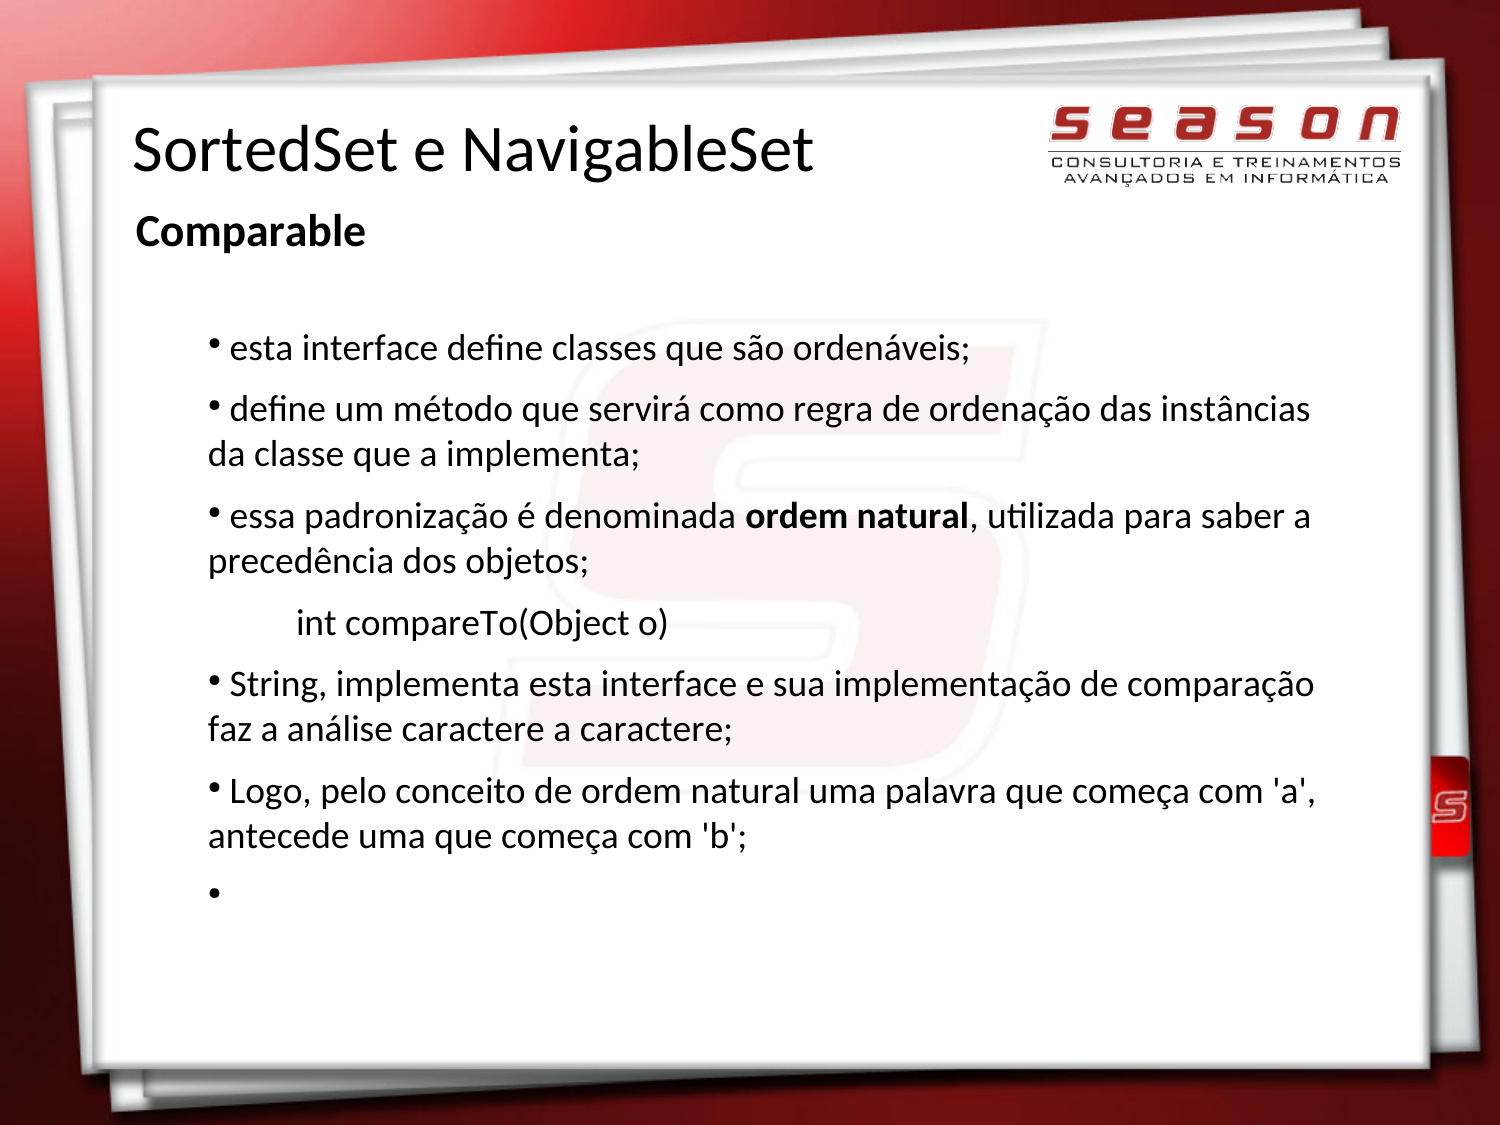

# SortedSet e NavigableSet
Comparable
 esta interface define classes que são ordenáveis;
 define um método que servirá como regra de ordenação das instâncias da classe que a implementa;
 essa padronização é denominada ordem natural, utilizada para saber a precedência dos objetos;
int compareTo(Object o)
 String, implementa esta interface e sua implementação de comparação faz a análise caractere a caractere;
 Logo, pelo conceito de ordem natural uma palavra que começa com 'a', antecede uma que começa com 'b';